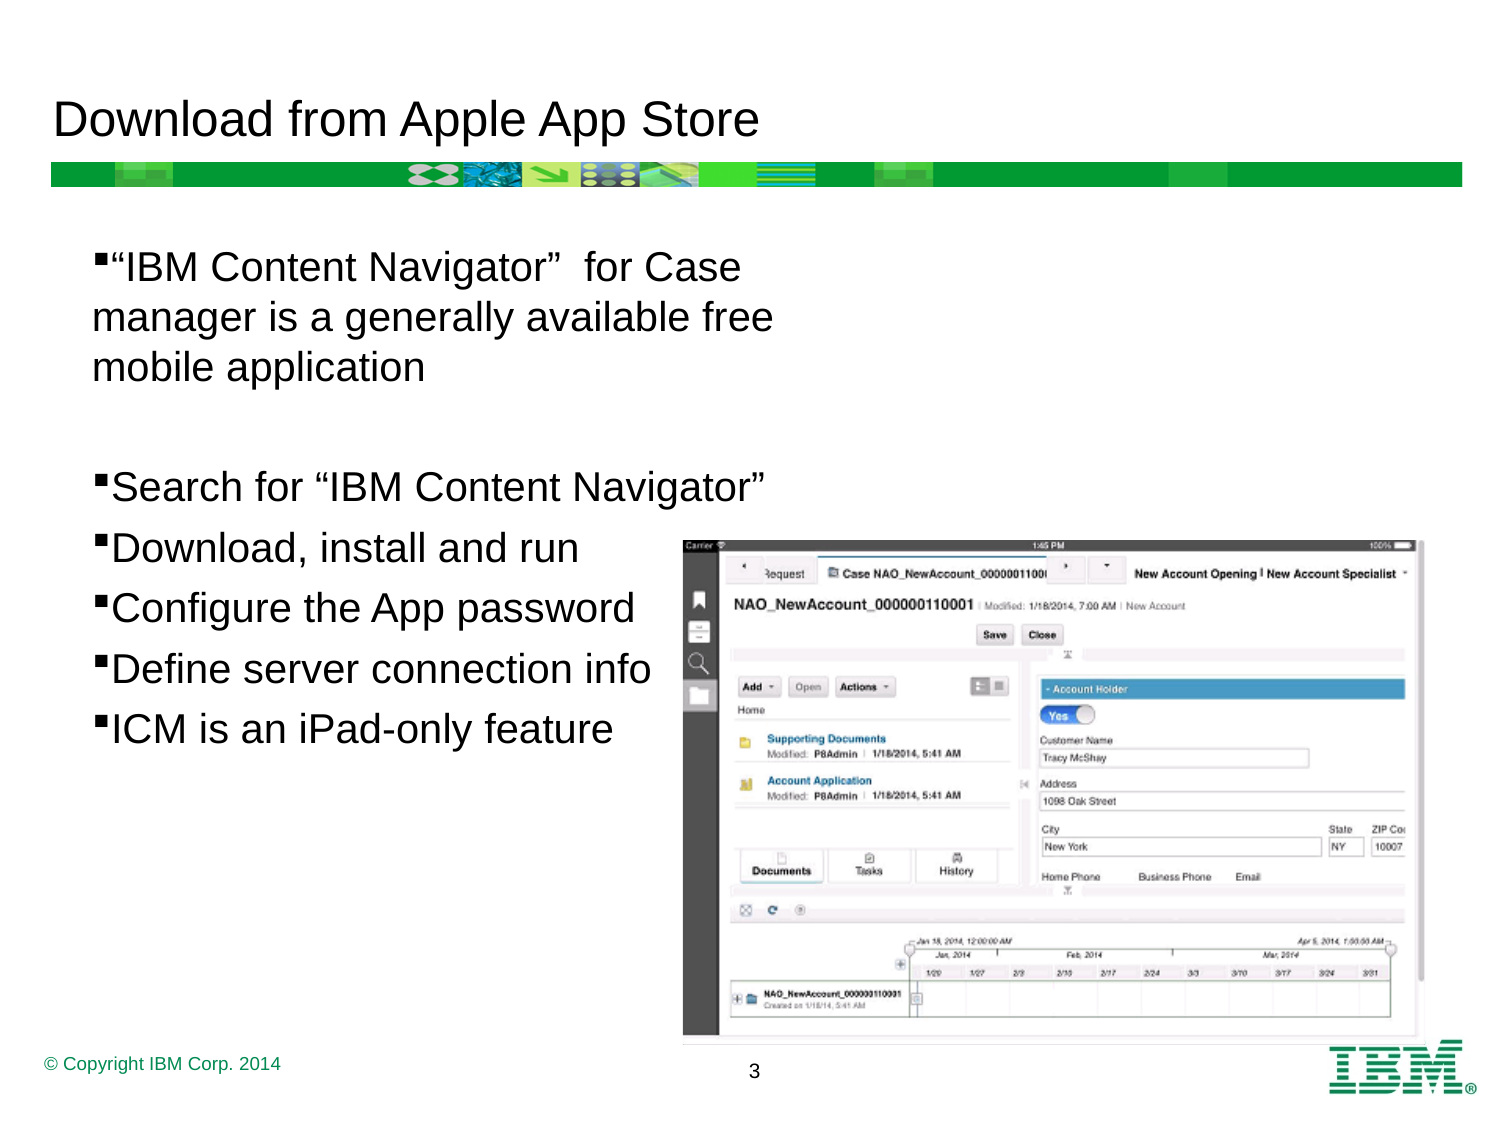

# Download from Apple App Store
“IBM Content Navigator” for Case manager is a generally available free mobile application
Search for “IBM Content Navigator”
Download, install and run
Configure the App password
Define server connection info
ICM is an iPad-only feature